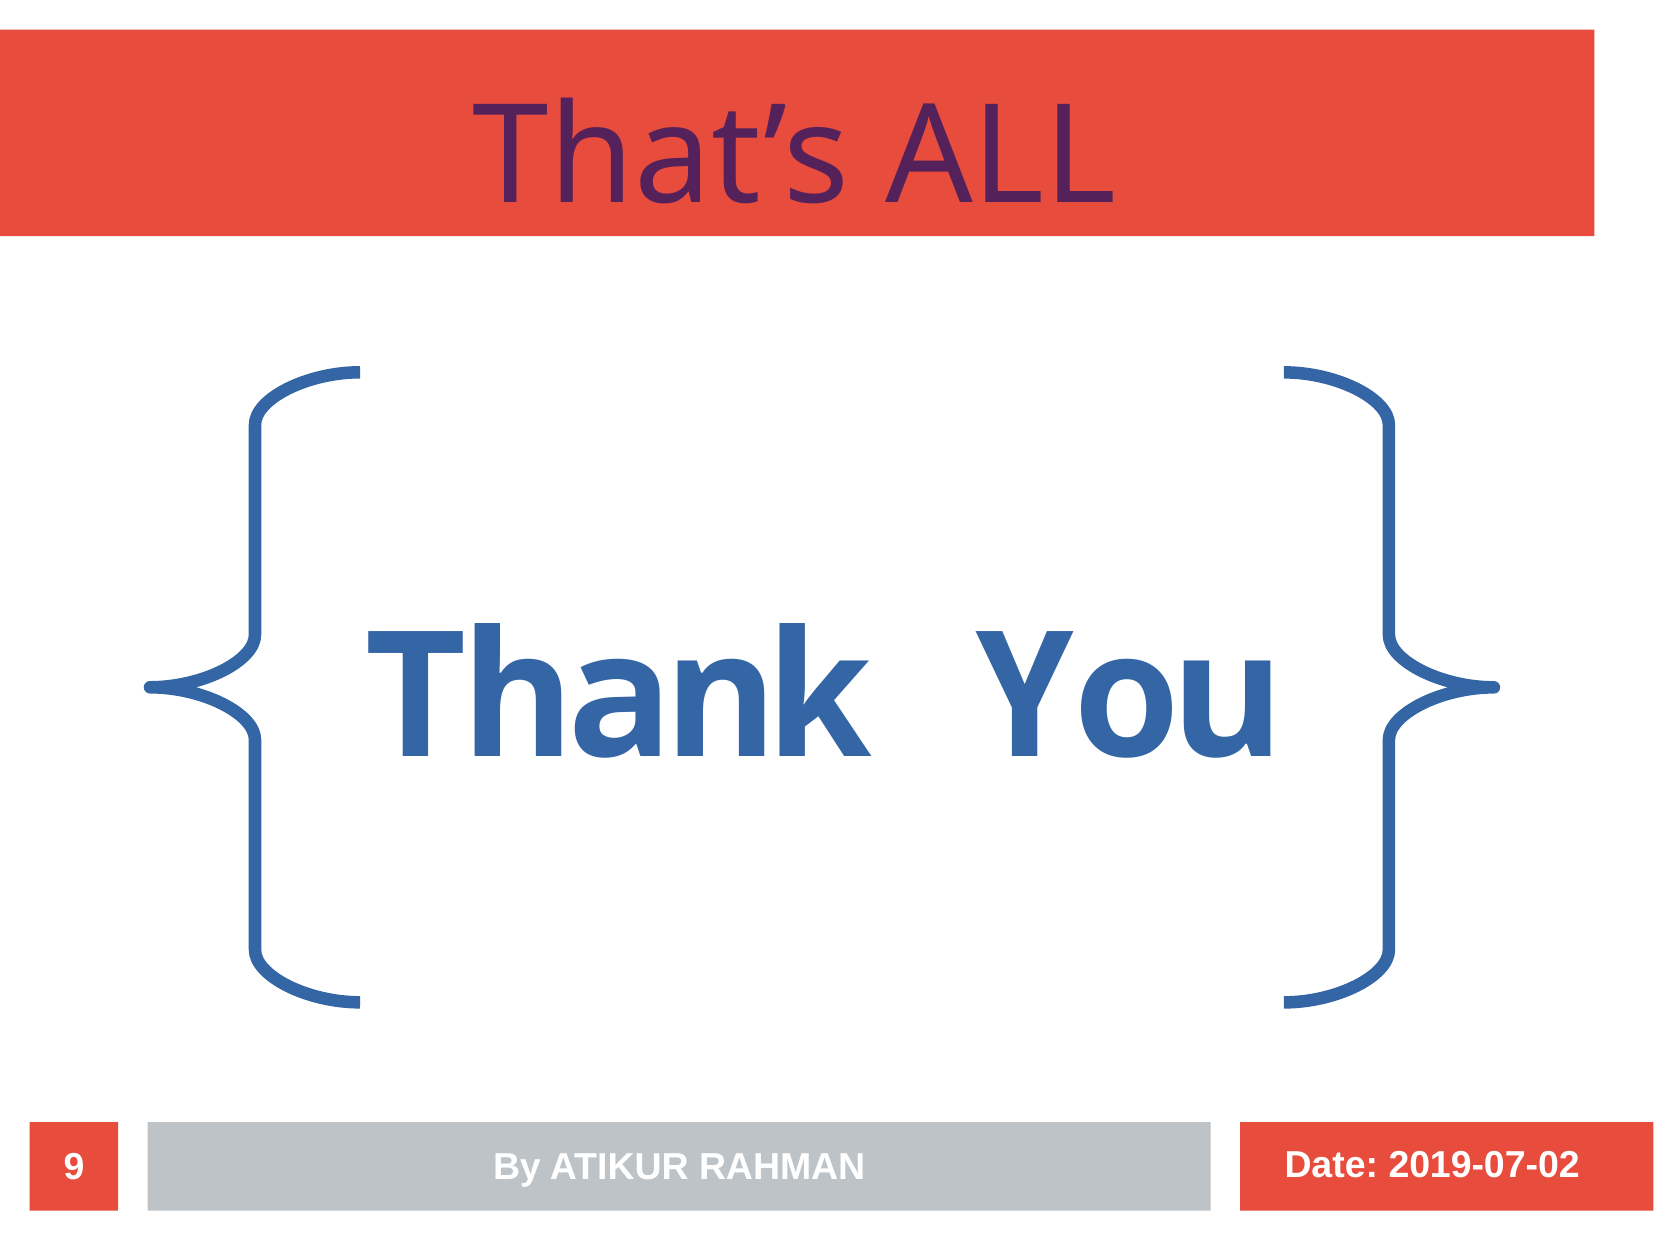

That’s ALL
Thank You
9
By ATIKUR RAHMAN
Date: 2019-07-02